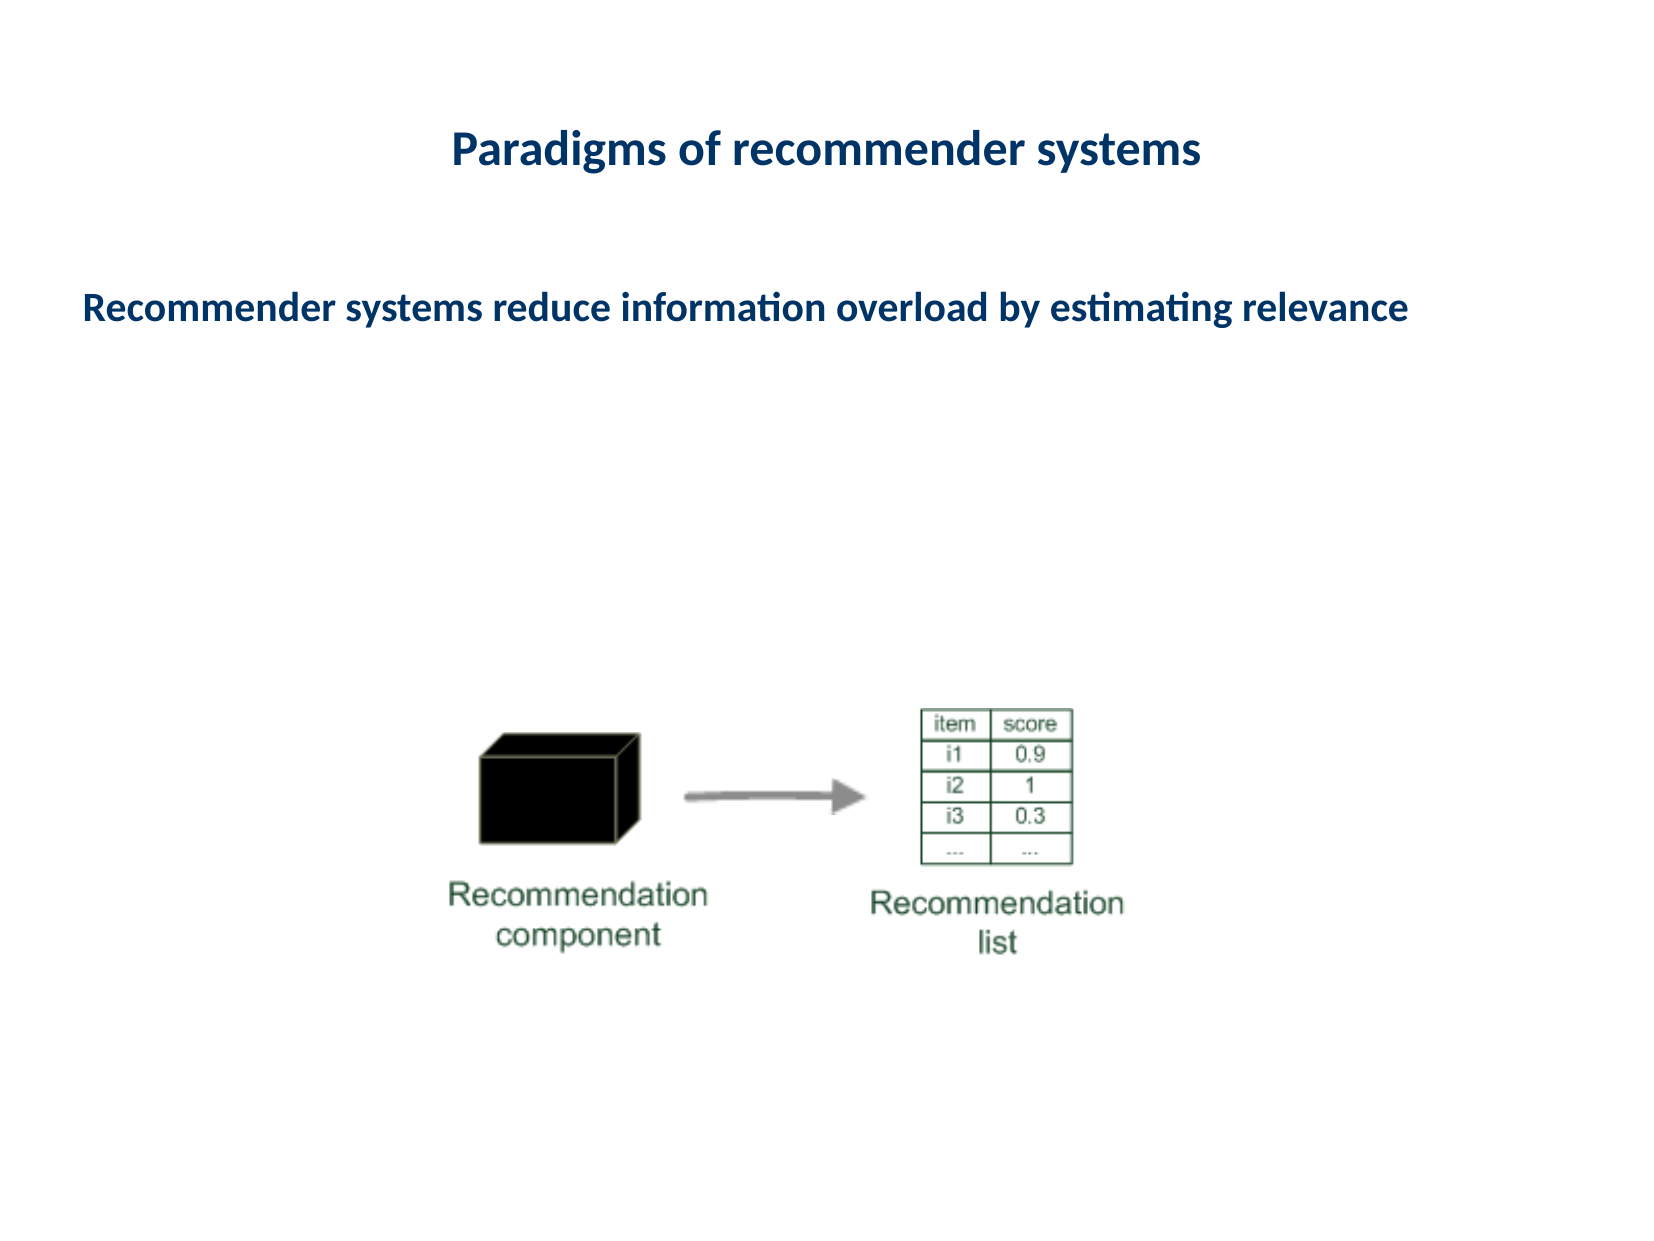

# Paradigms of recommender systems
Recommender systems reduce information overload by estimating relevance